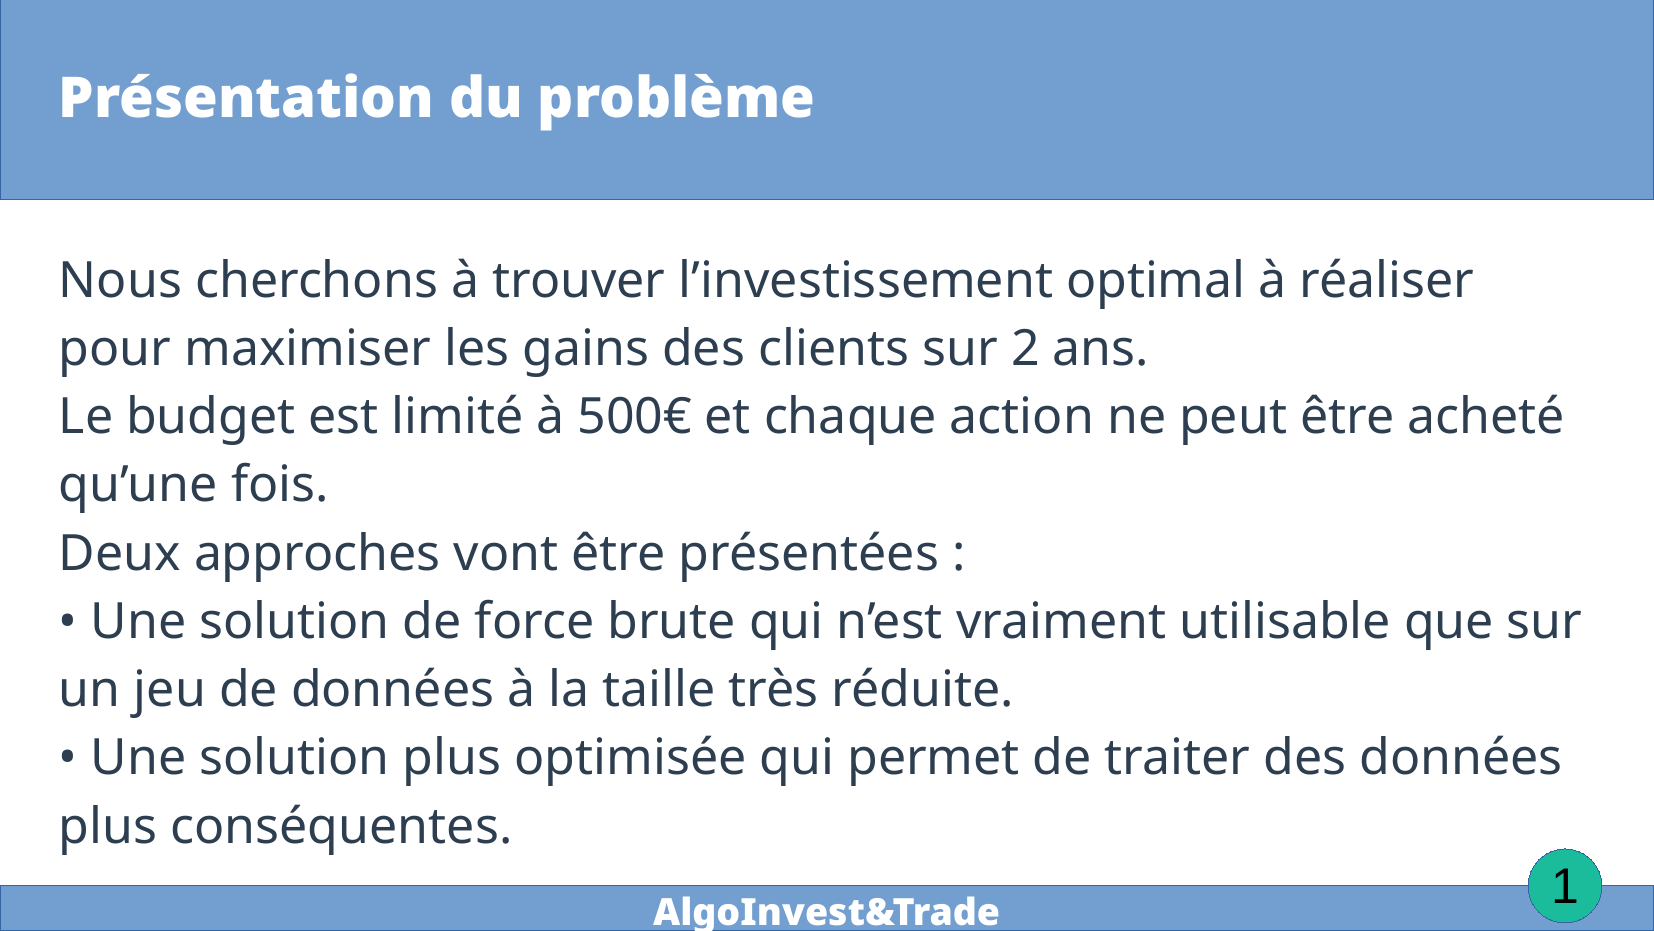

# Présentation du problème
Nous cherchons à trouver l’investissement optimal à réaliser pour maximiser les gains des clients sur 2 ans.
Le budget est limité à 500€ et chaque action ne peut être acheté qu’une fois.
Deux approches vont être présentées :
• Une solution de force brute qui n’est vraiment utilisable que sur un jeu de données à la taille très réduite.
• Une solution plus optimisée qui permet de traiter des données plus conséquentes.
AlgoInvest&Trade